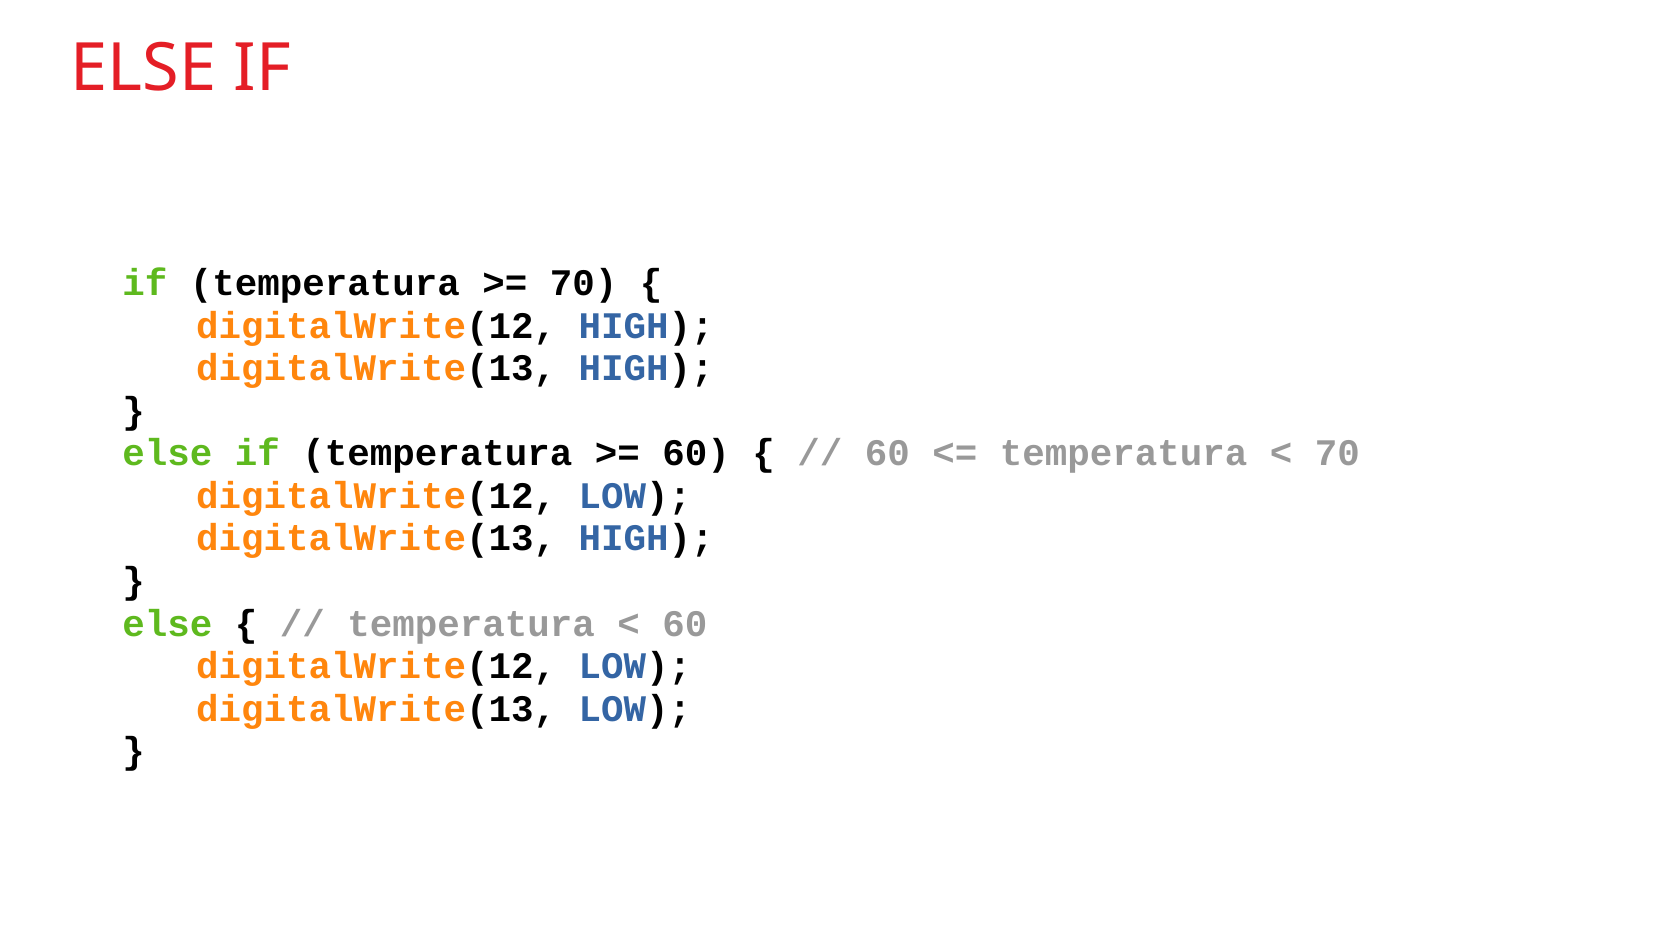

# ELSE IF
if (temperatura >= 70) {
	digitalWrite(12, HIGH);
	digitalWrite(13, HIGH);
}
else if (temperatura >= 60) { // 60 <= temperatura < 70
	digitalWrite(12, LOW);
	digitalWrite(13, HIGH);
}
else { // temperatura < 60
	digitalWrite(12, LOW);
	digitalWrite(13, LOW);
}